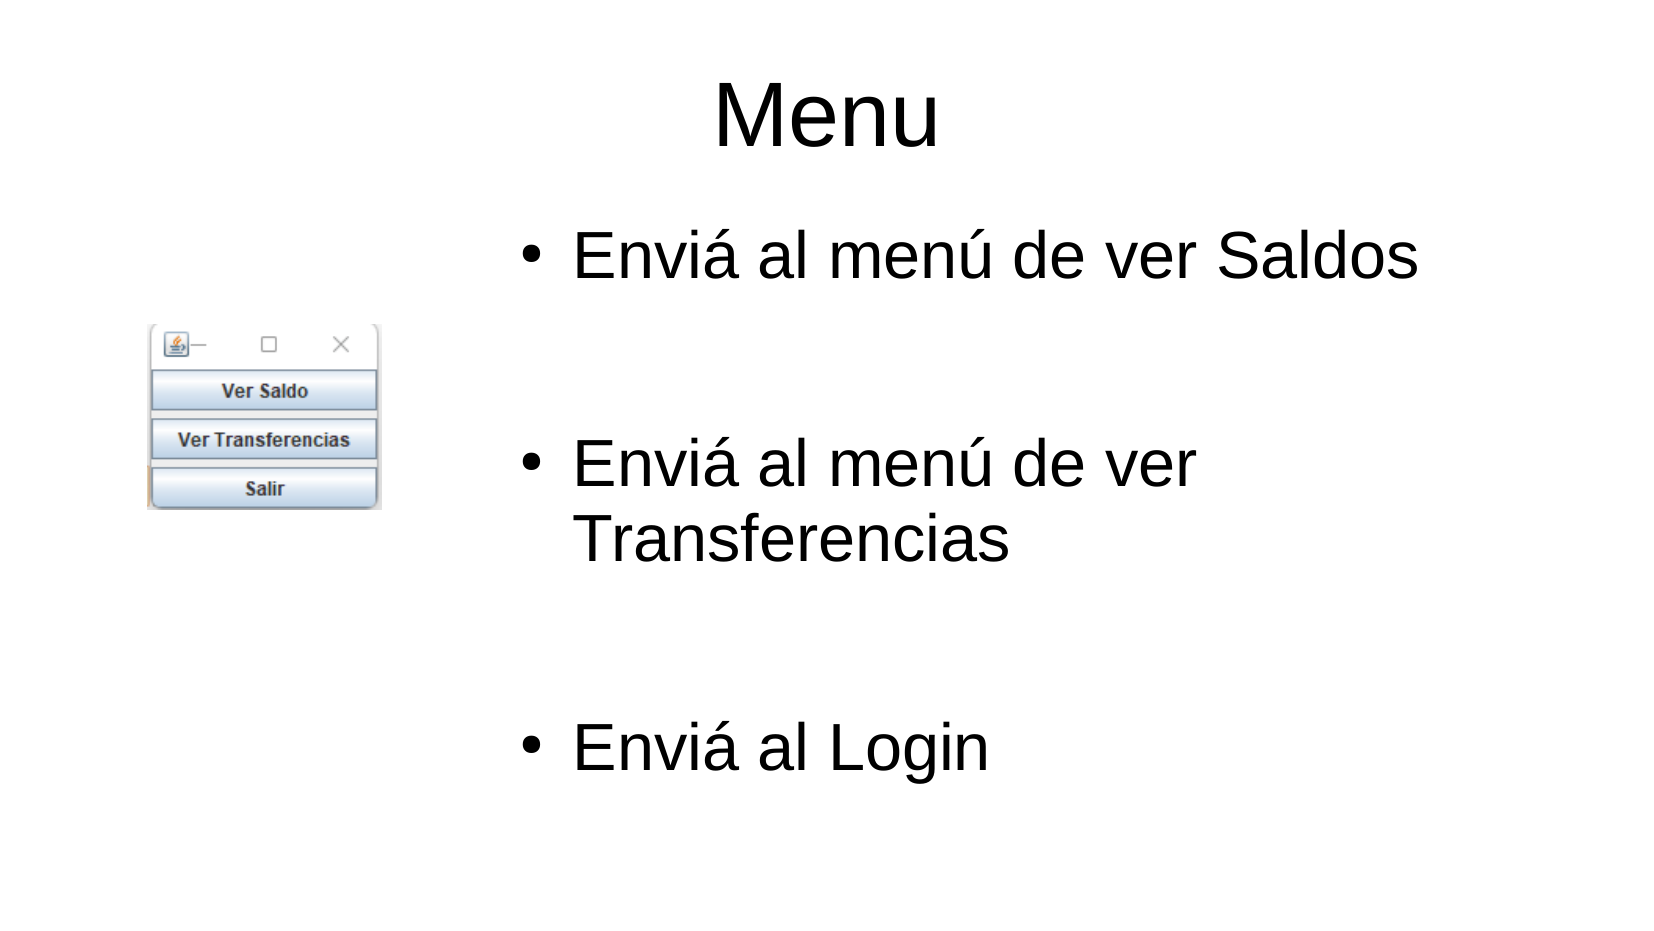

# Menu
Enviá al menú de ver Saldos
Enviá al menú de ver Transferencias
Enviá al Login